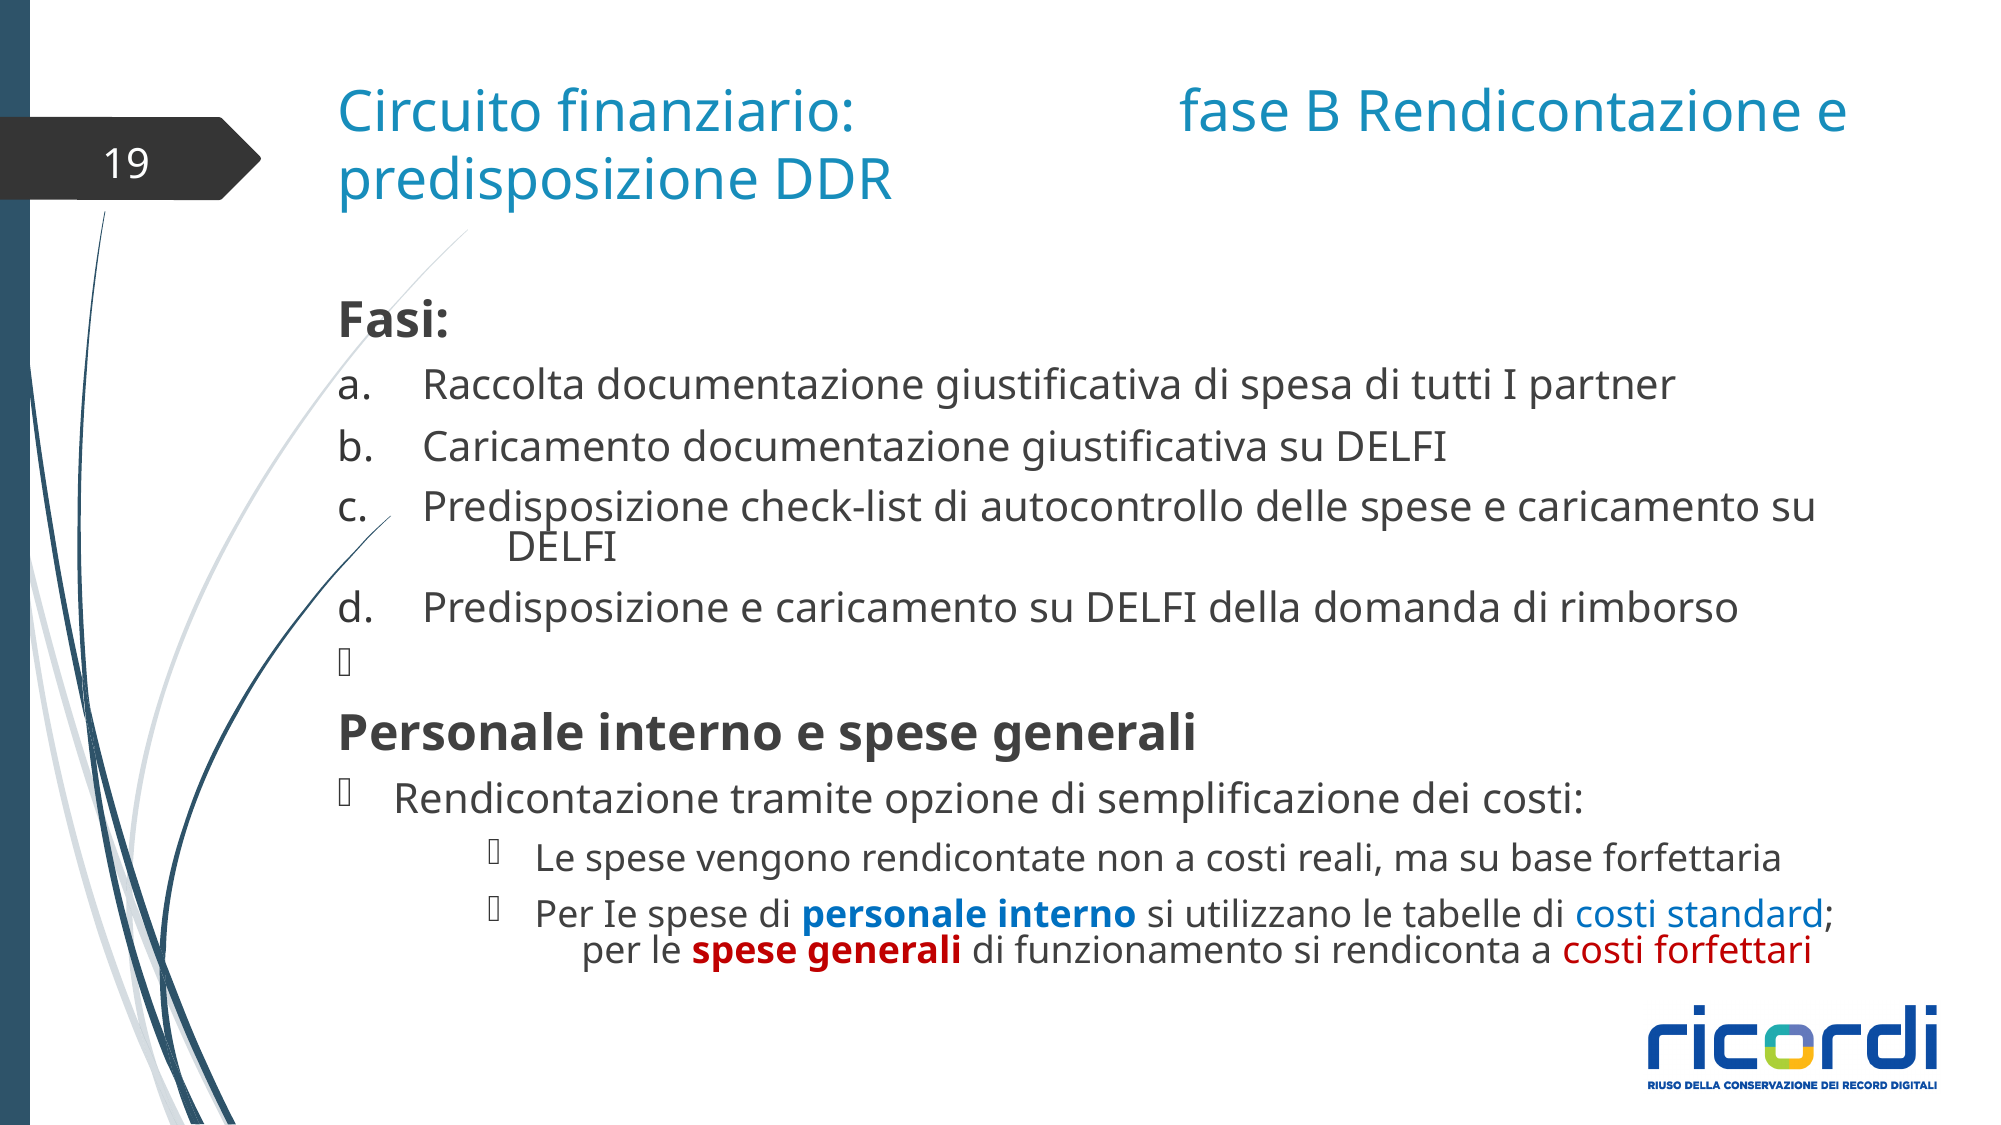

# Circuito finanziario: 						fase B Rendicontazione e predisposizione DDR
Fasi:
Raccolta documentazione giustificativa di spesa di tutti I partner
Caricamento documentazione giustificativa su DELFI
Predisposizione check-list di autocontrollo delle spese e caricamento su DELFI
Predisposizione e caricamento su DELFI della domanda di rimborso
Personale interno e spese generali
Rendicontazione tramite opzione di semplificazione dei costi:
Le spese vengono rendicontate non a costi reali, ma su base forfettaria
Per Ie spese di personale interno si utilizzano le tabelle di costi standard; per le spese generali di funzionamento si rendiconta a costi forfettari